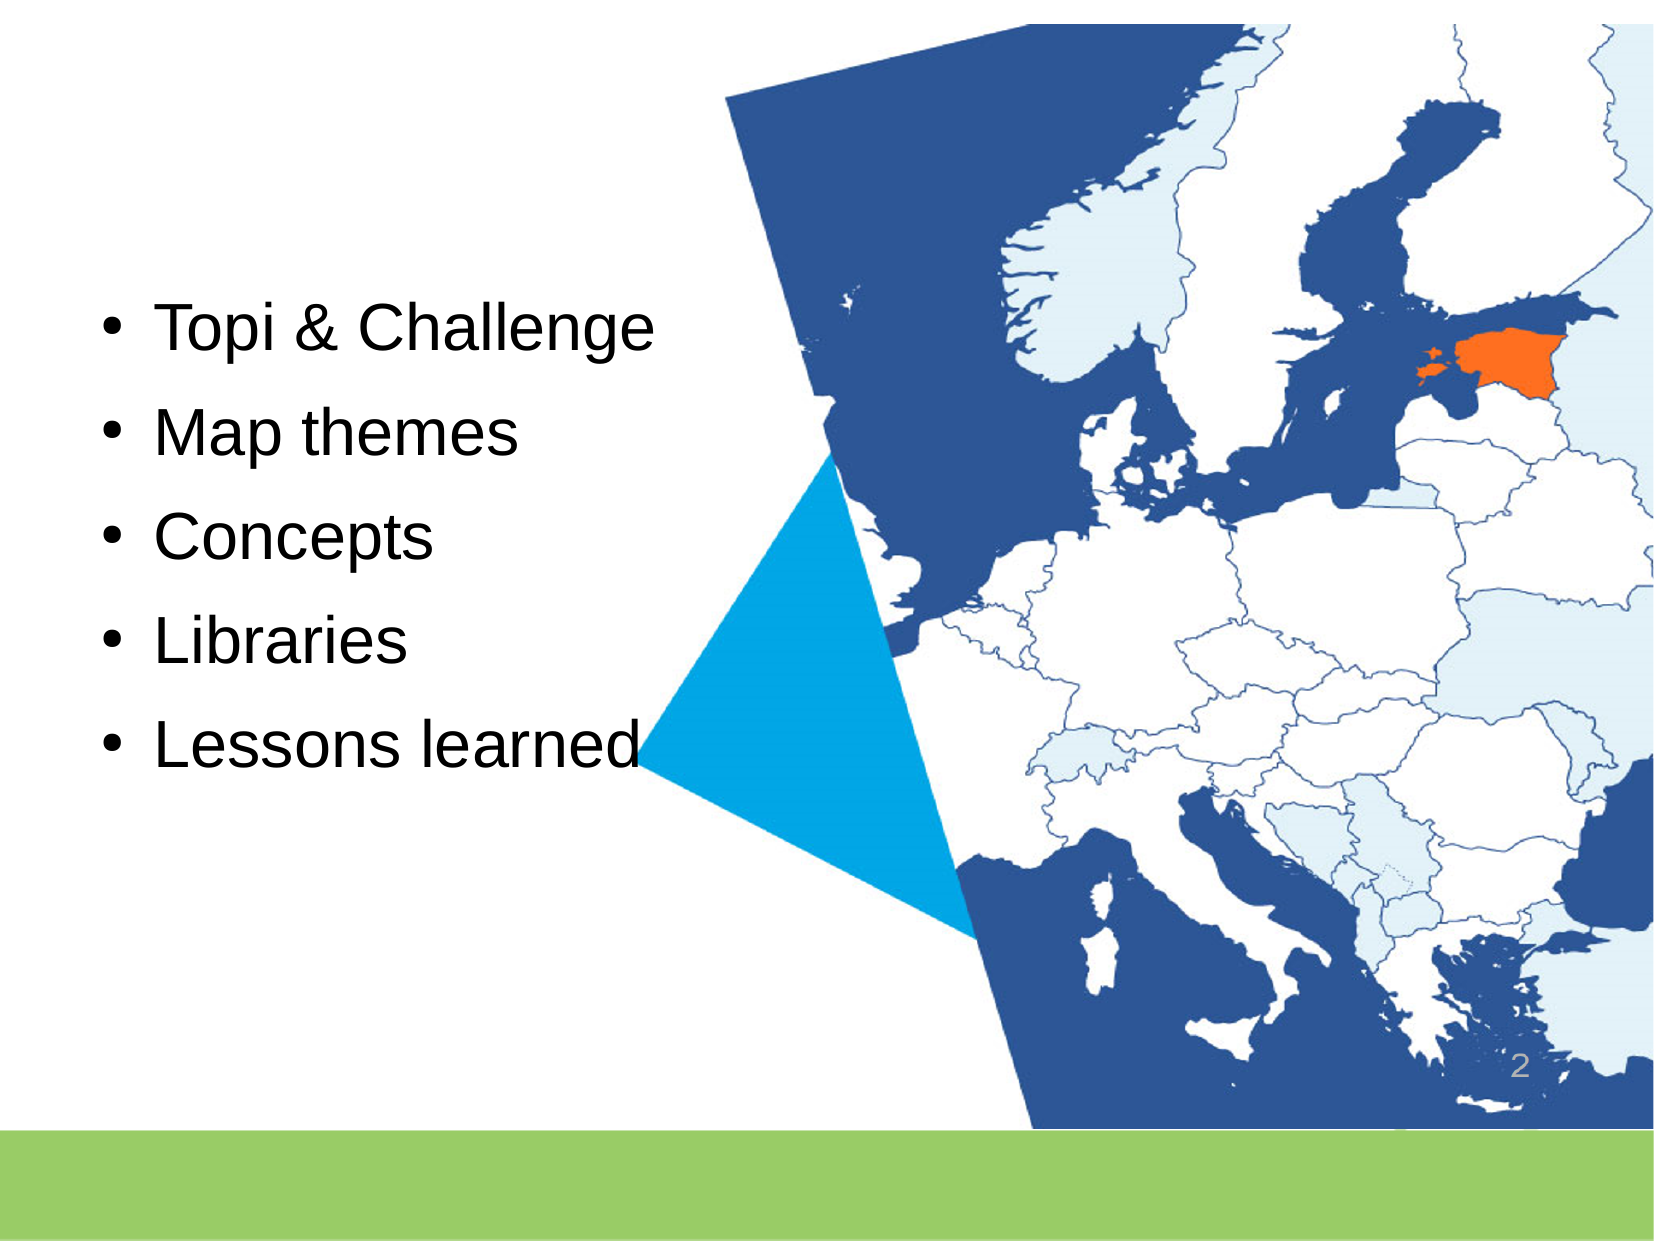

#
Topi & Challenge
Map themes
Concepts
Libraries
Lessons learned